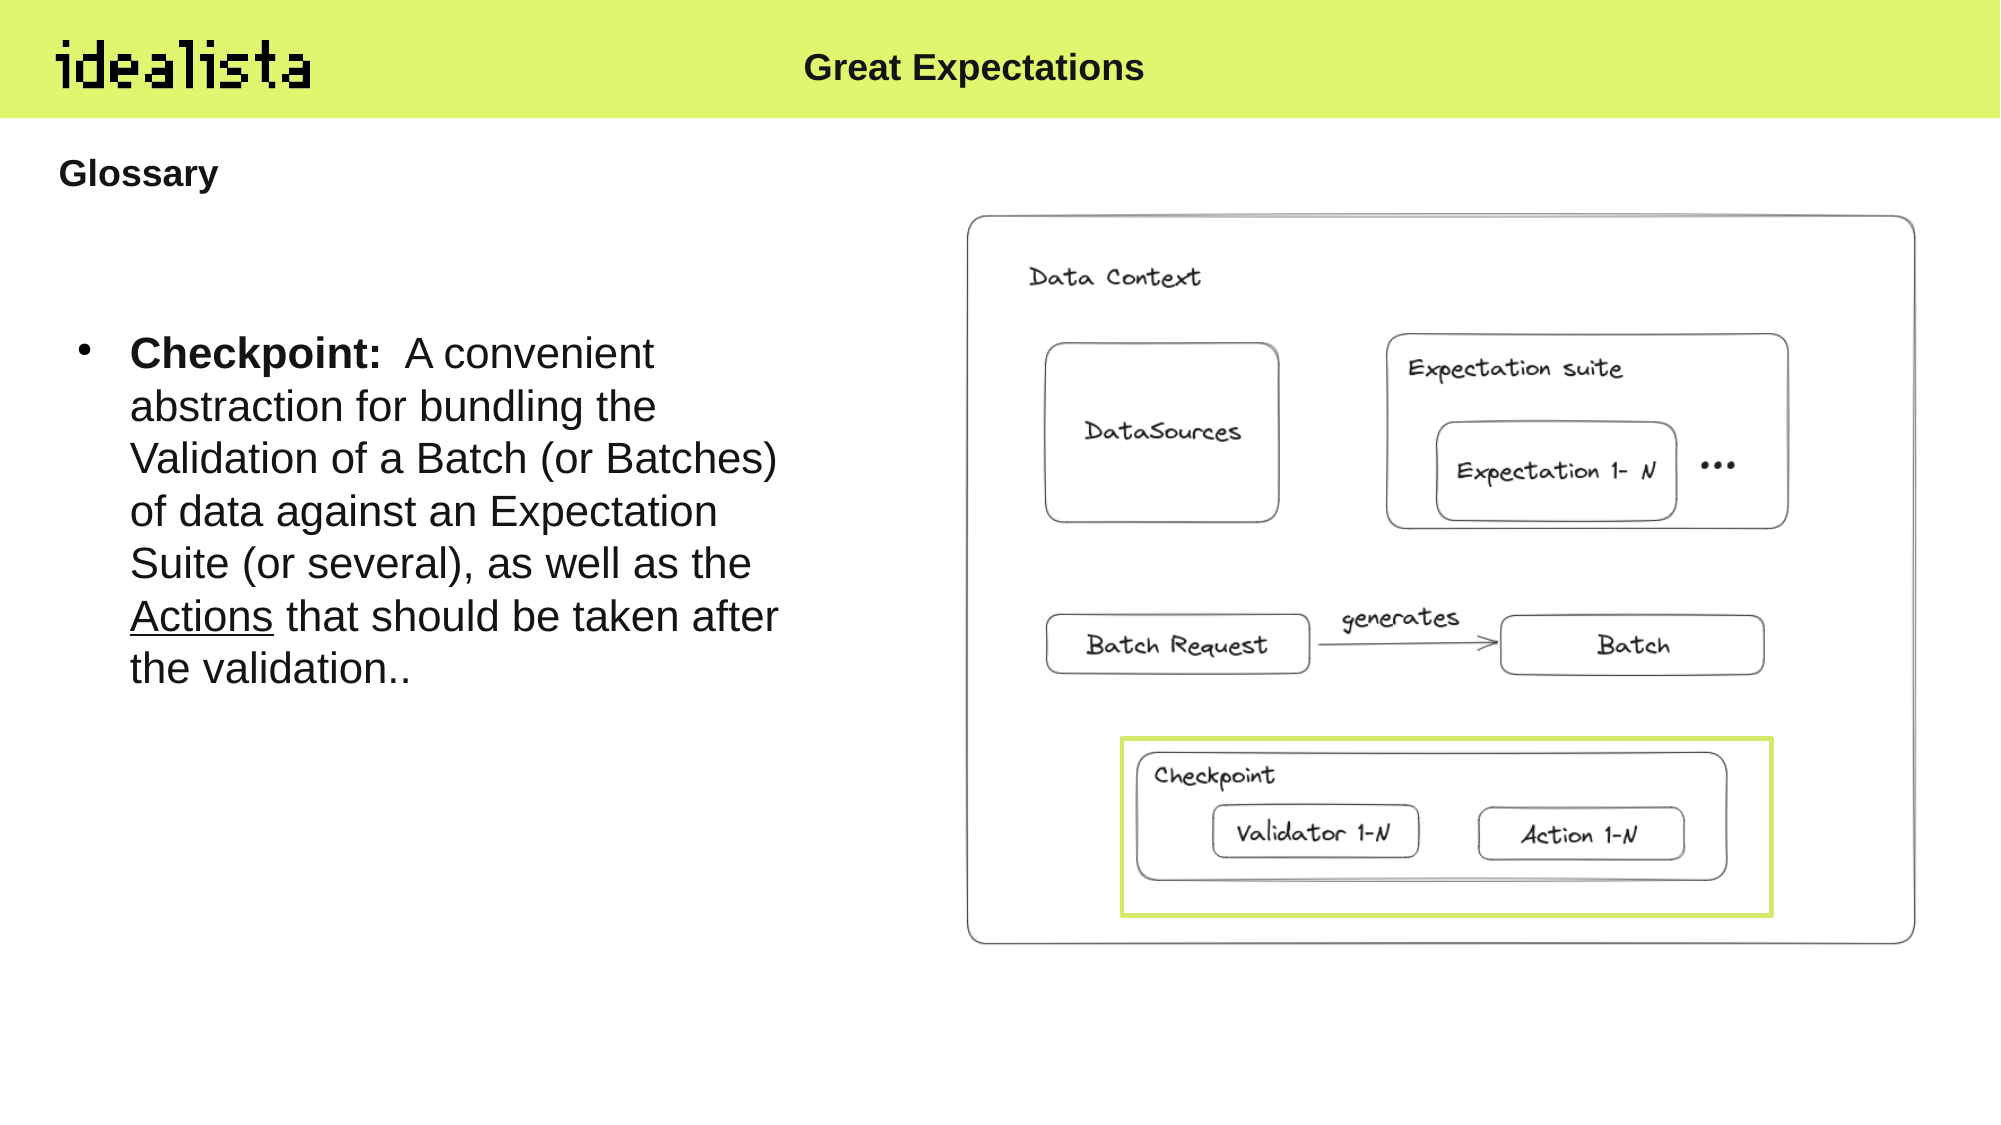

# Great Expectations
Glossary
Checkpoint: A convenient abstraction for bundling the Validation of a Batch (or Batches) of data against an Expectation Suite (or several), as well as the Actions that should be taken after the validation..